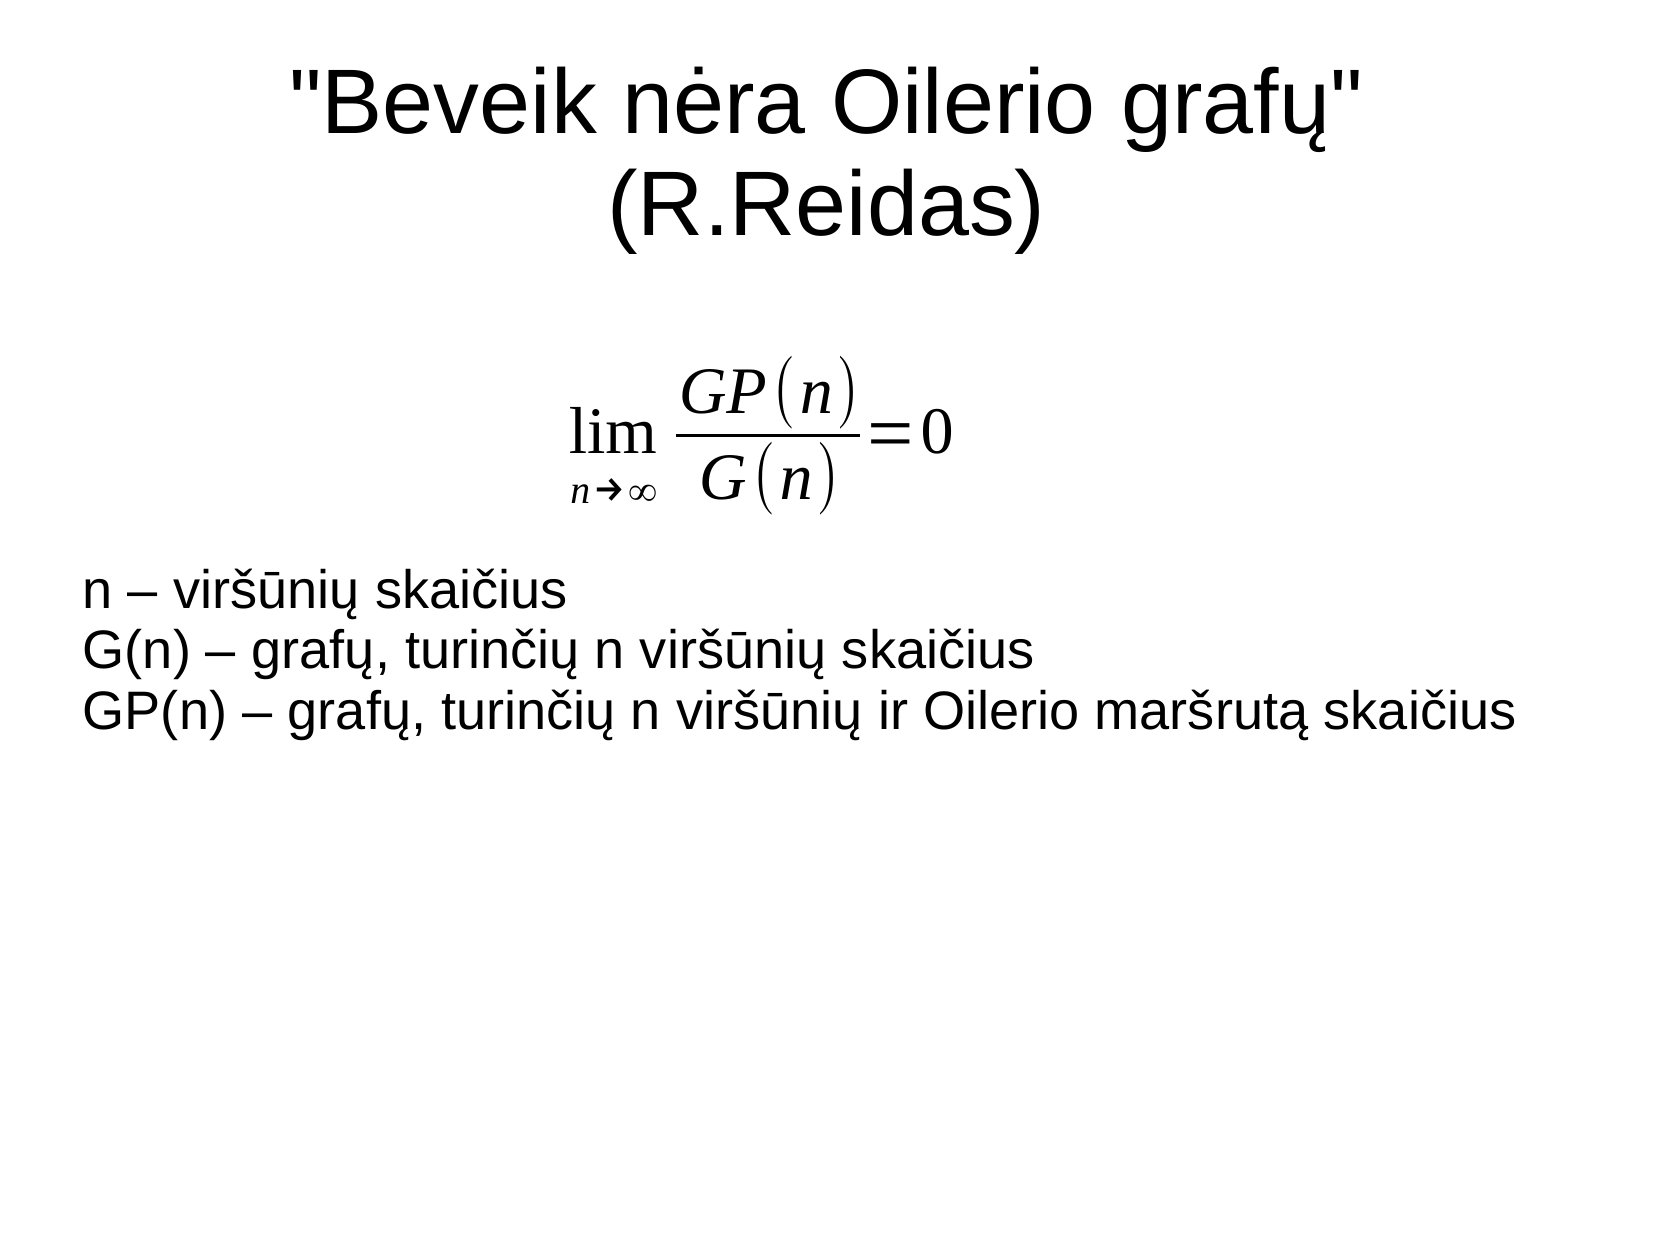

# "Beveik nėra Oilerio grafų" (R.Reidas)
n – viršūnių skaičius
G(n) – grafų, turinčių n viršūnių skaičius
GP(n) – grafų, turinčių n viršūnių ir Oilerio maršrutą skaičius